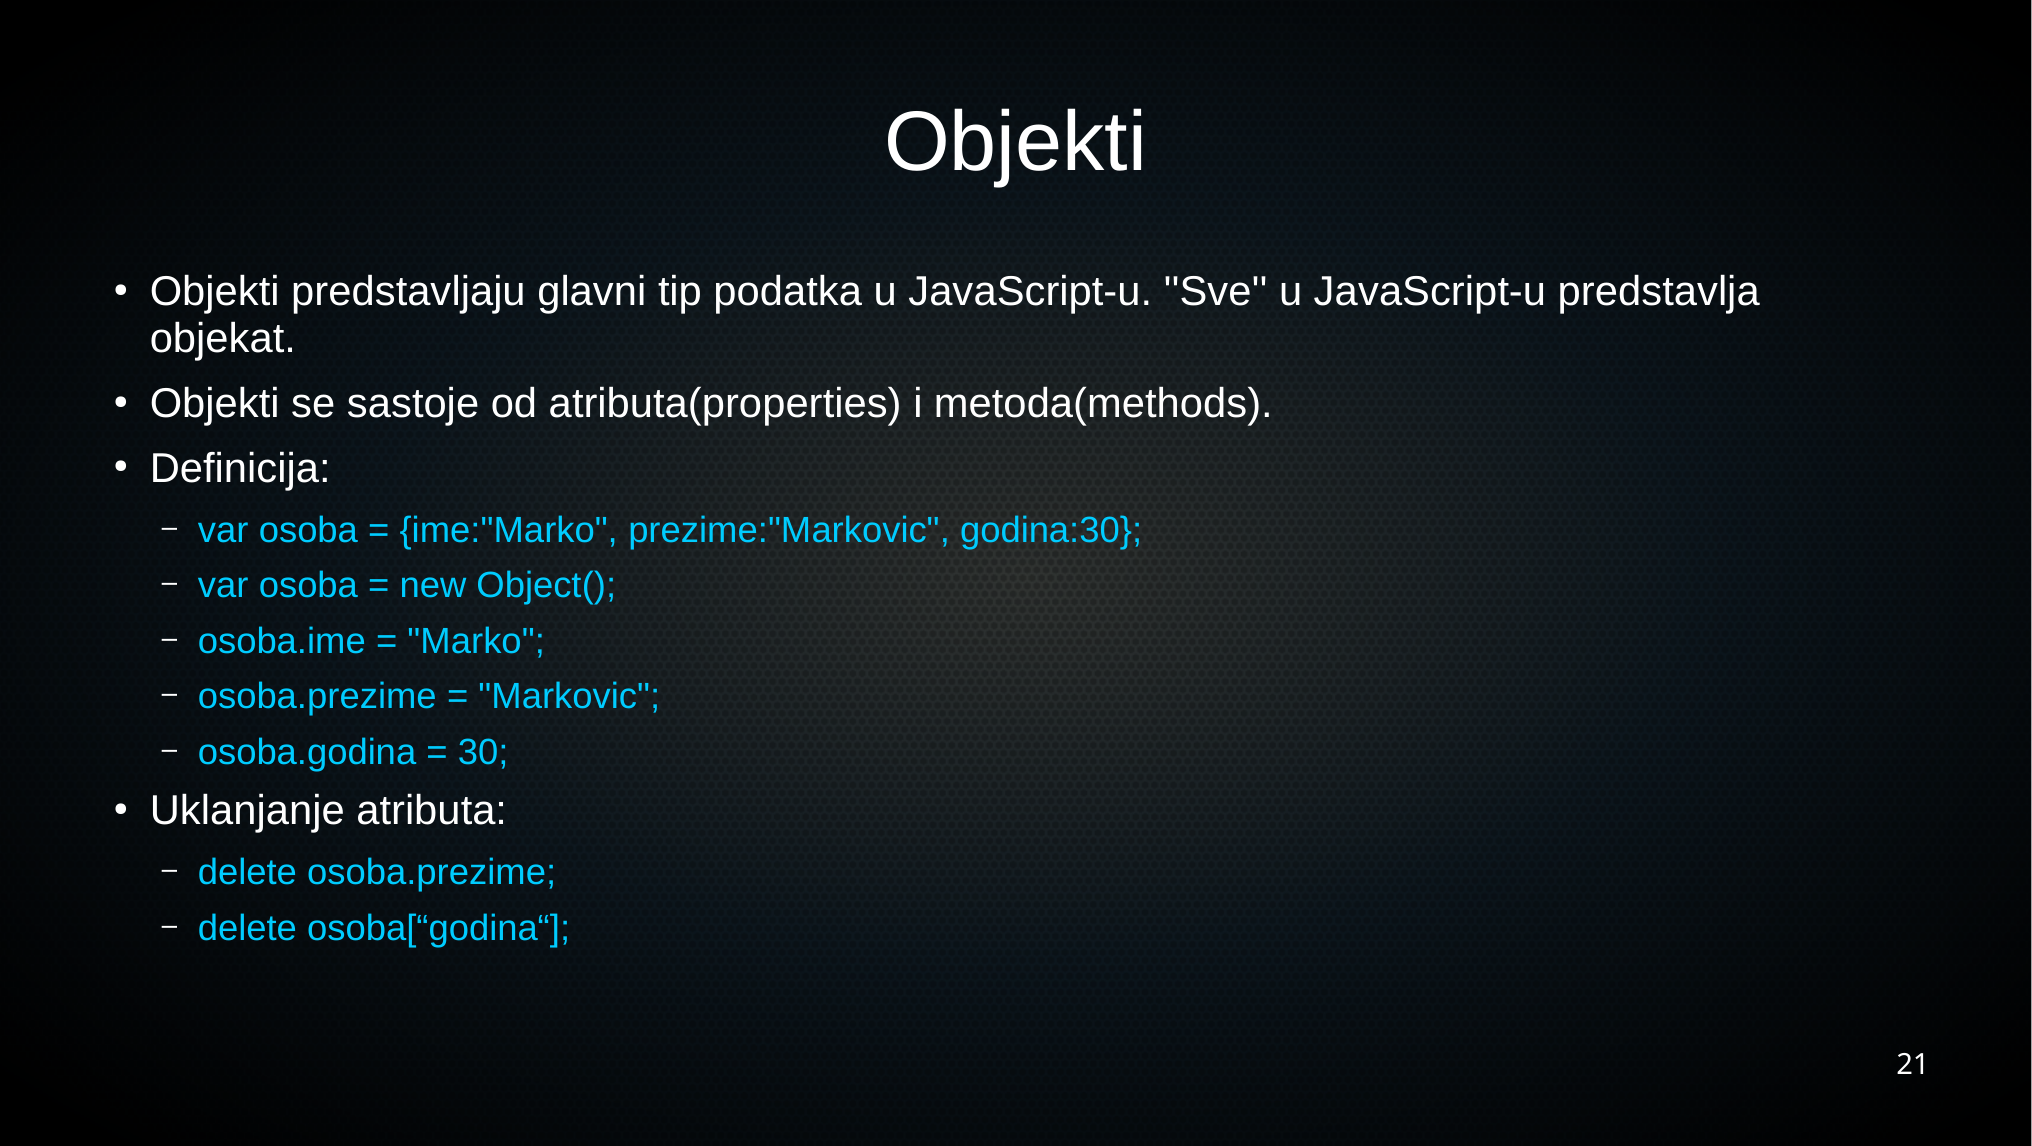

# Objekti
Objekti predstavljaju glavni tip podatka u JavaScript-u. ''Sve'' u JavaScript-u predstavlja objekat.
Objekti se sastoje od atributa(properties) i metoda(methods).
Definicija:
var osoba = {ime:"Marko", prezime:"Markovic", godina:30};
var osoba = new Object();
osoba.ime = "Marko";
osoba.prezime = "Markovic";
osoba.godina = 30;
Uklanjanje atributa:
delete osoba.prezime;
delete osoba[“godina“];
21